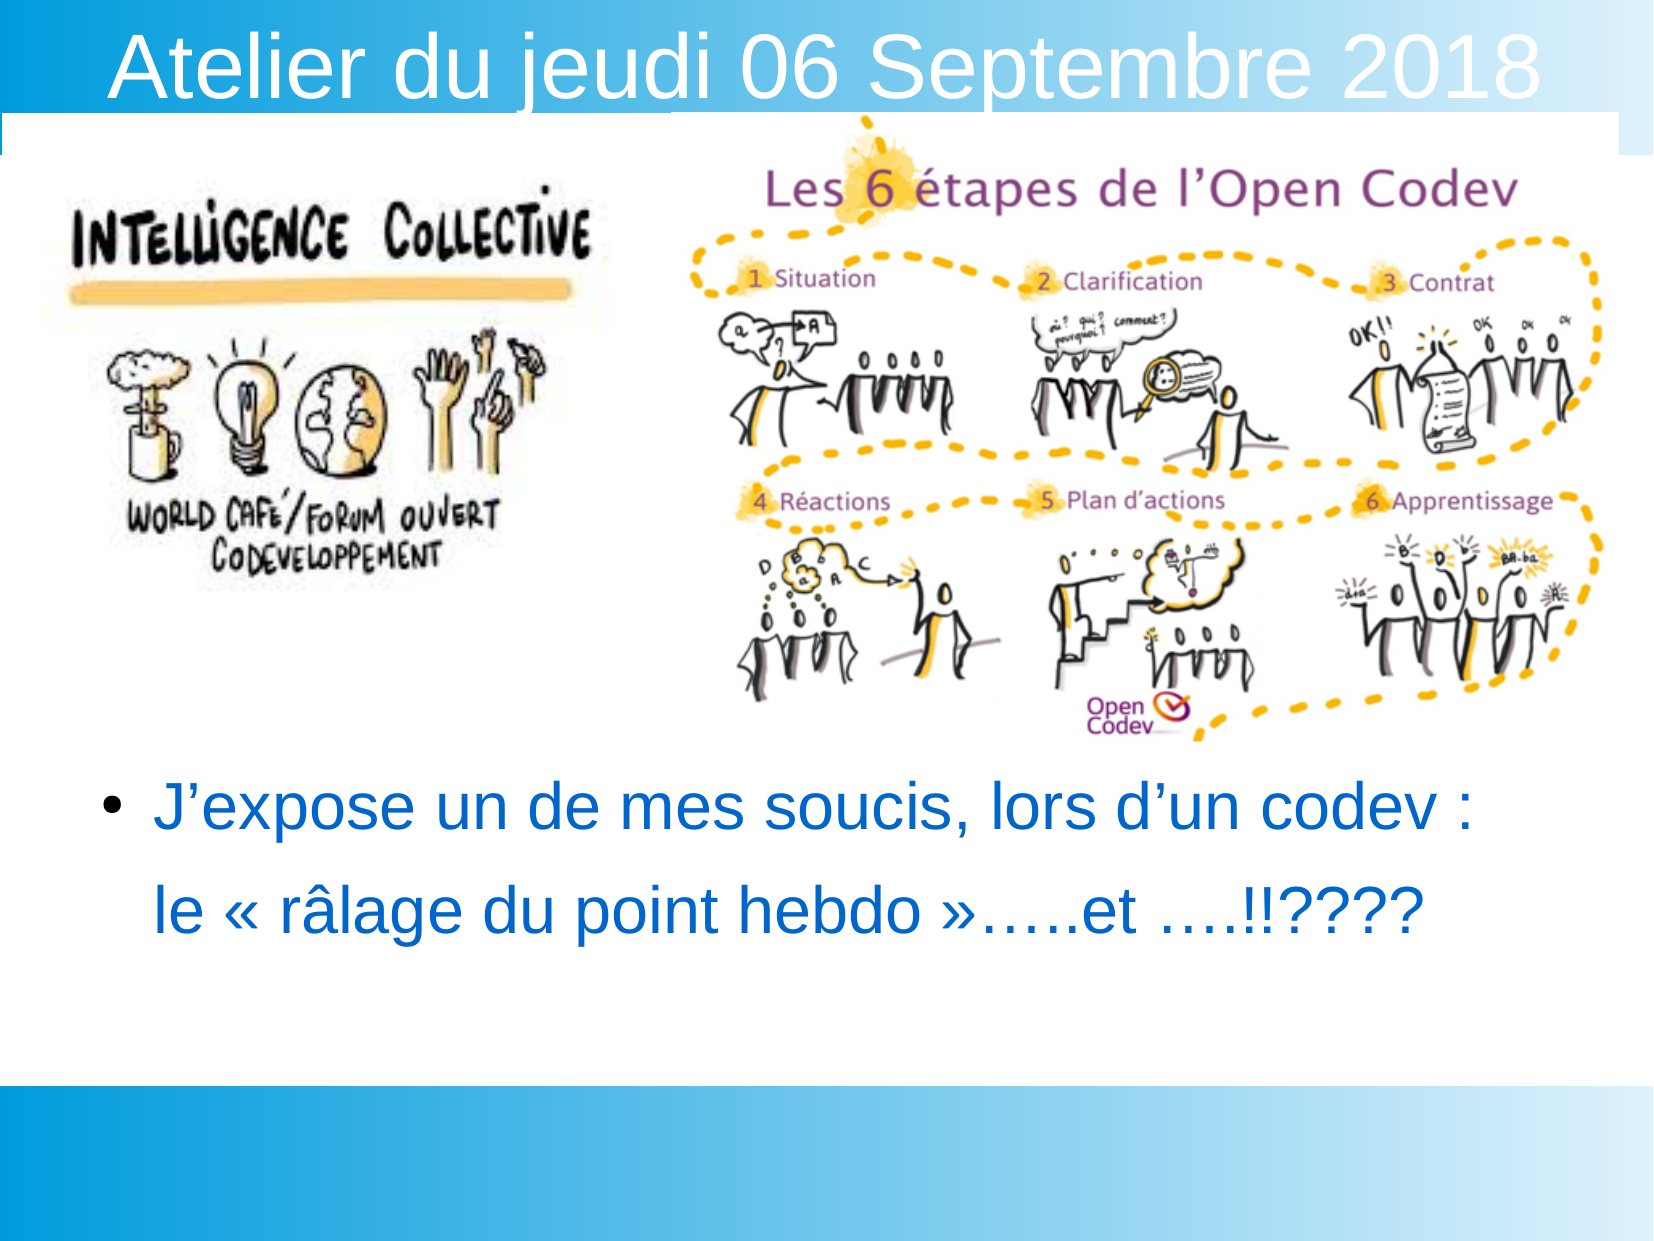

# Atelier du jeudi 06 Septembre 2018
J’expose un de mes soucis, lors d’un codev :
le « râlage du point hebdo »…..et ….!!????